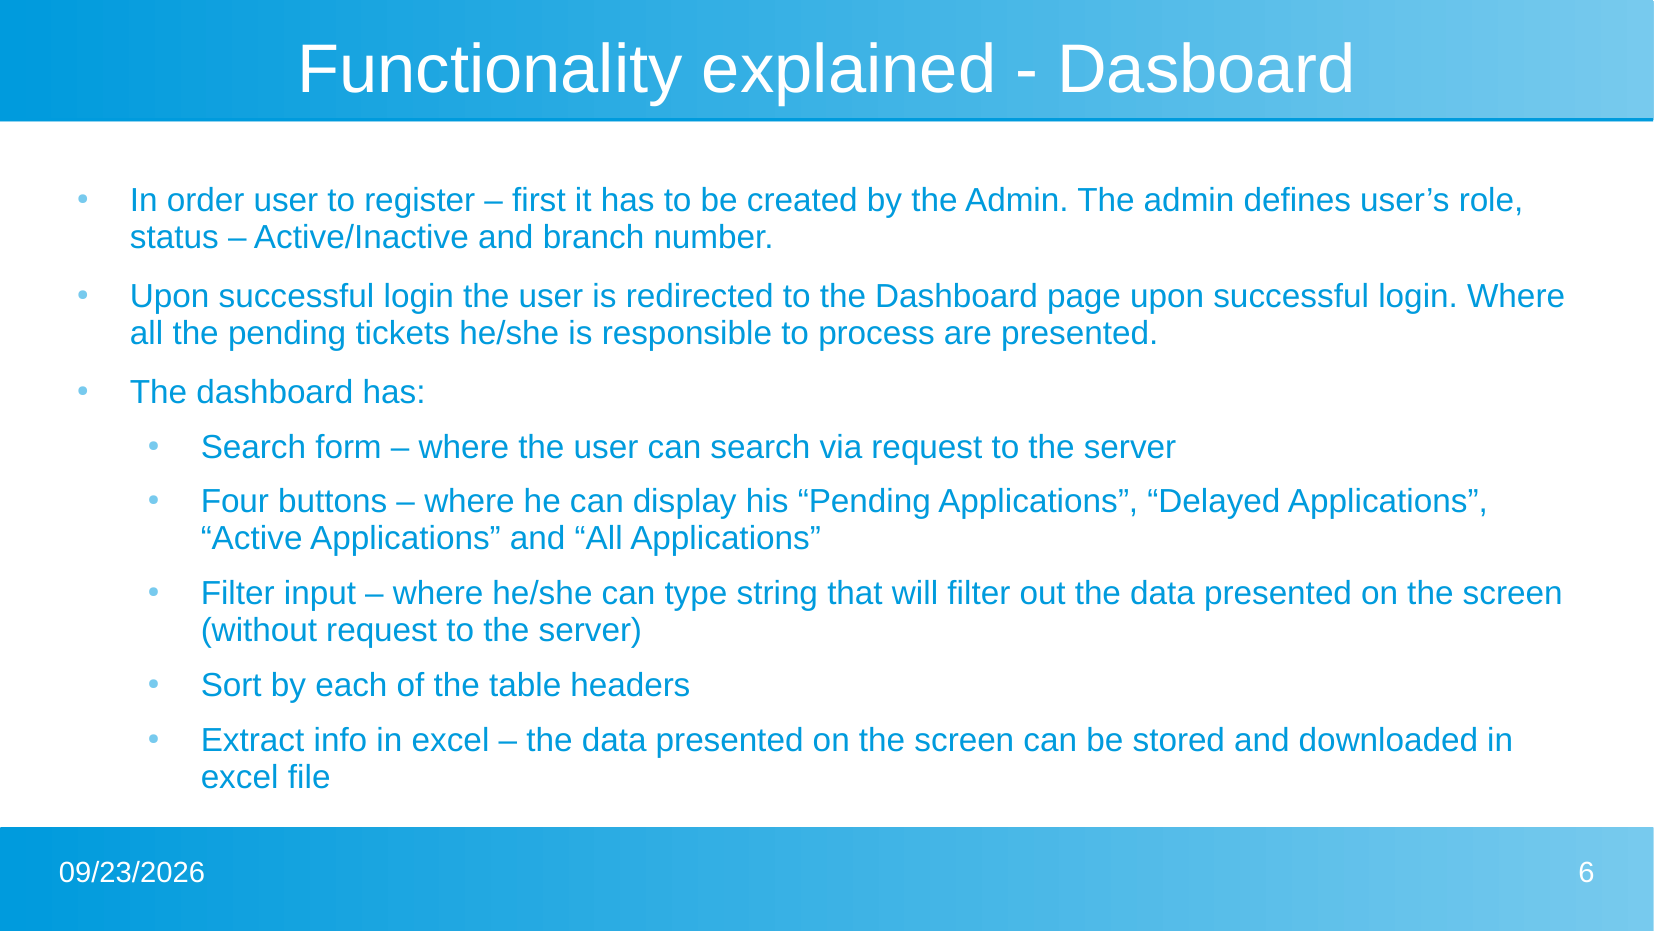

# Functionality explained - Dasboard
In order user to register – first it has to be created by the Admin. The admin defines user’s role, status – Active/Inactive and branch number.
Upon successful login the user is redirected to the Dashboard page upon successful login. Where all the pending tickets he/she is responsible to process are presented.
The dashboard has:
Search form – where the user can search via request to the server
Four buttons – where he can display his “Pending Applications”, “Delayed Applications”, “Active Applications” and “All Applications”
Filter input – where he/she can type string that will filter out the data presented on the screen (without request to the server)
Sort by each of the table headers
Extract info in excel – the data presented on the screen can be stored and downloaded in excel file
6